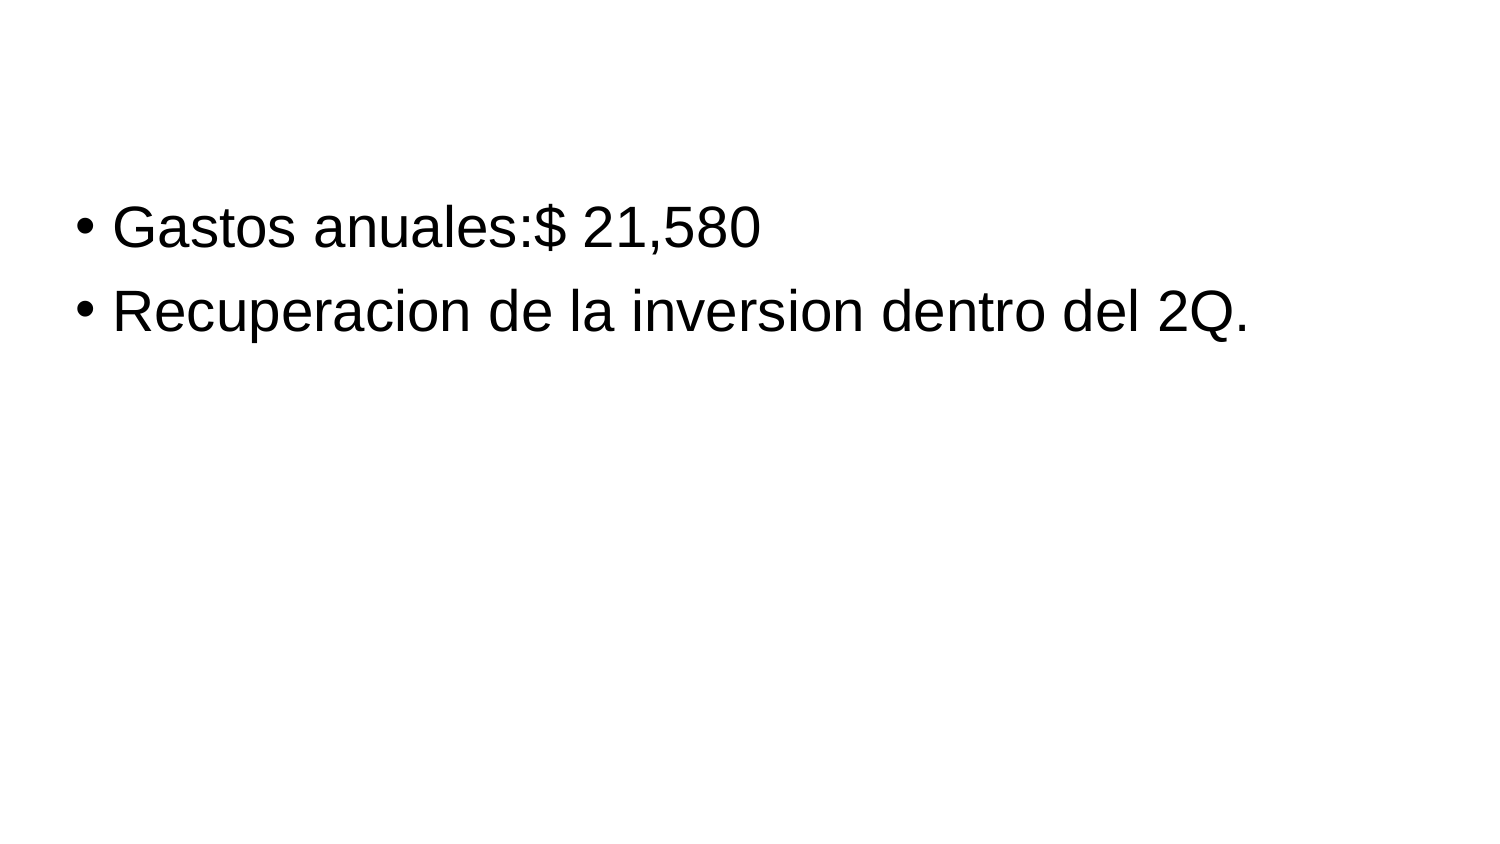

# Gastos anuales:$ 21,580
Recuperacion de la inversion dentro del 2Q.